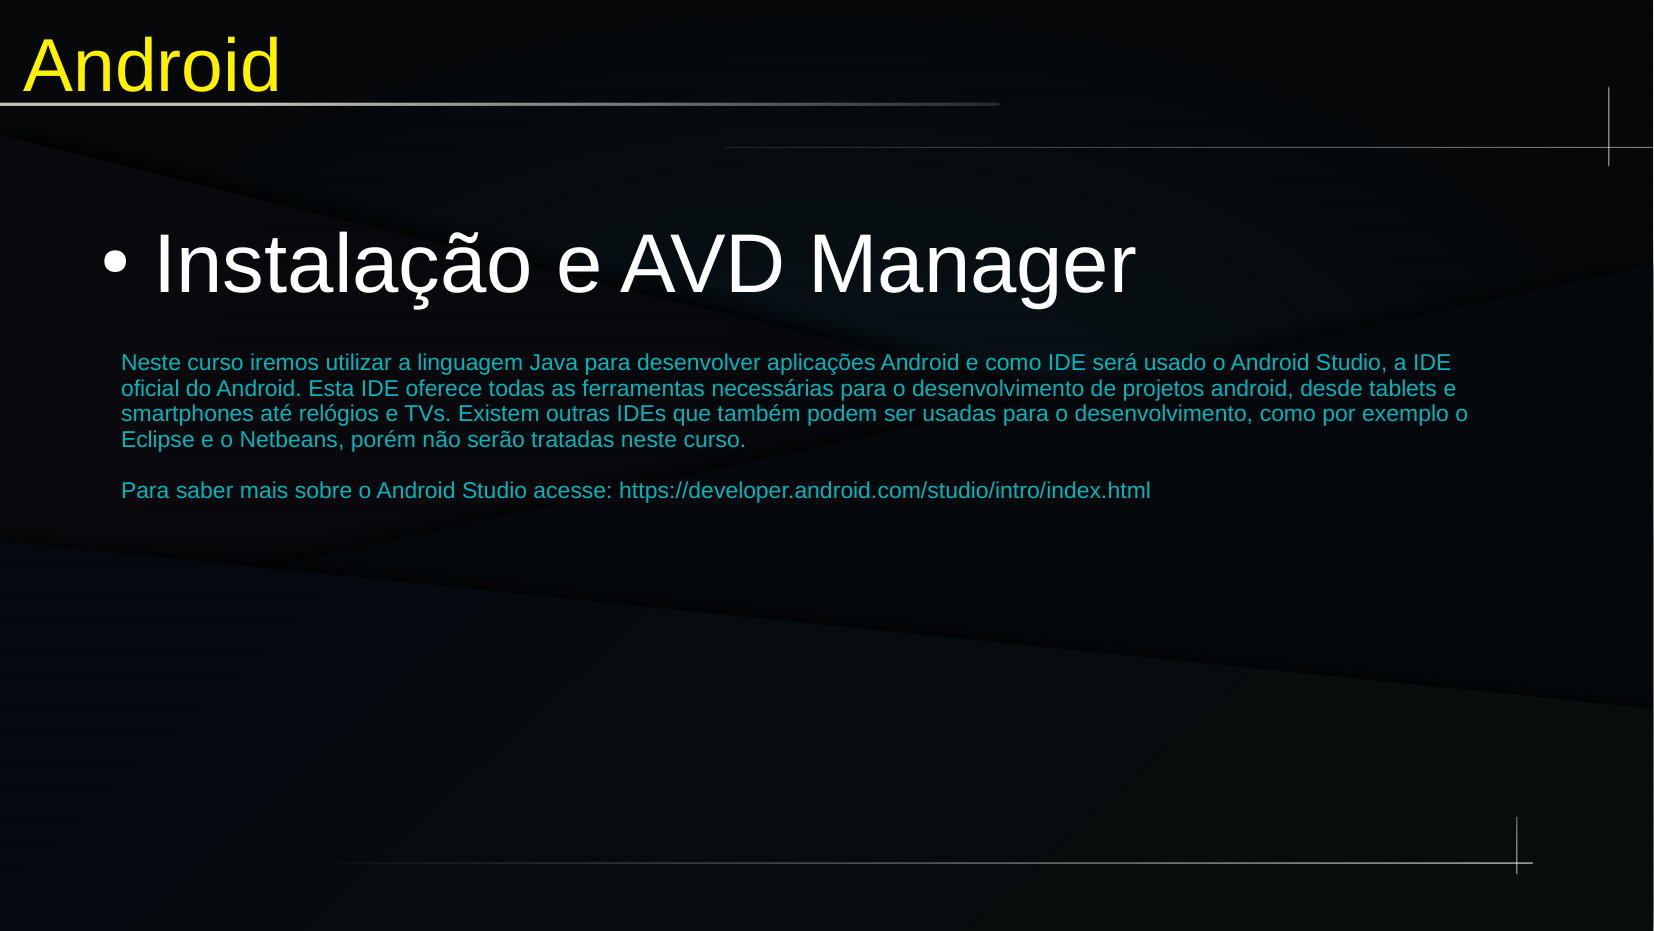

# Android
Instalação e AVD Manager
Neste curso iremos utilizar a linguagem Java para desenvolver aplicações Android e como IDE será usado o Android Studio, a IDE oficial do Android. Esta IDE oferece todas as ferramentas necessárias para o desenvolvimento de projetos android, desde tablets e smartphones até relógios e TVs. Existem outras IDEs que também podem ser usadas para o desenvolvimento, como por exemplo o Eclipse e o Netbeans, porém não serão tratadas neste curso.
Para saber mais sobre o Android Studio acesse: https://developer.android.com/studio/intro/index.html